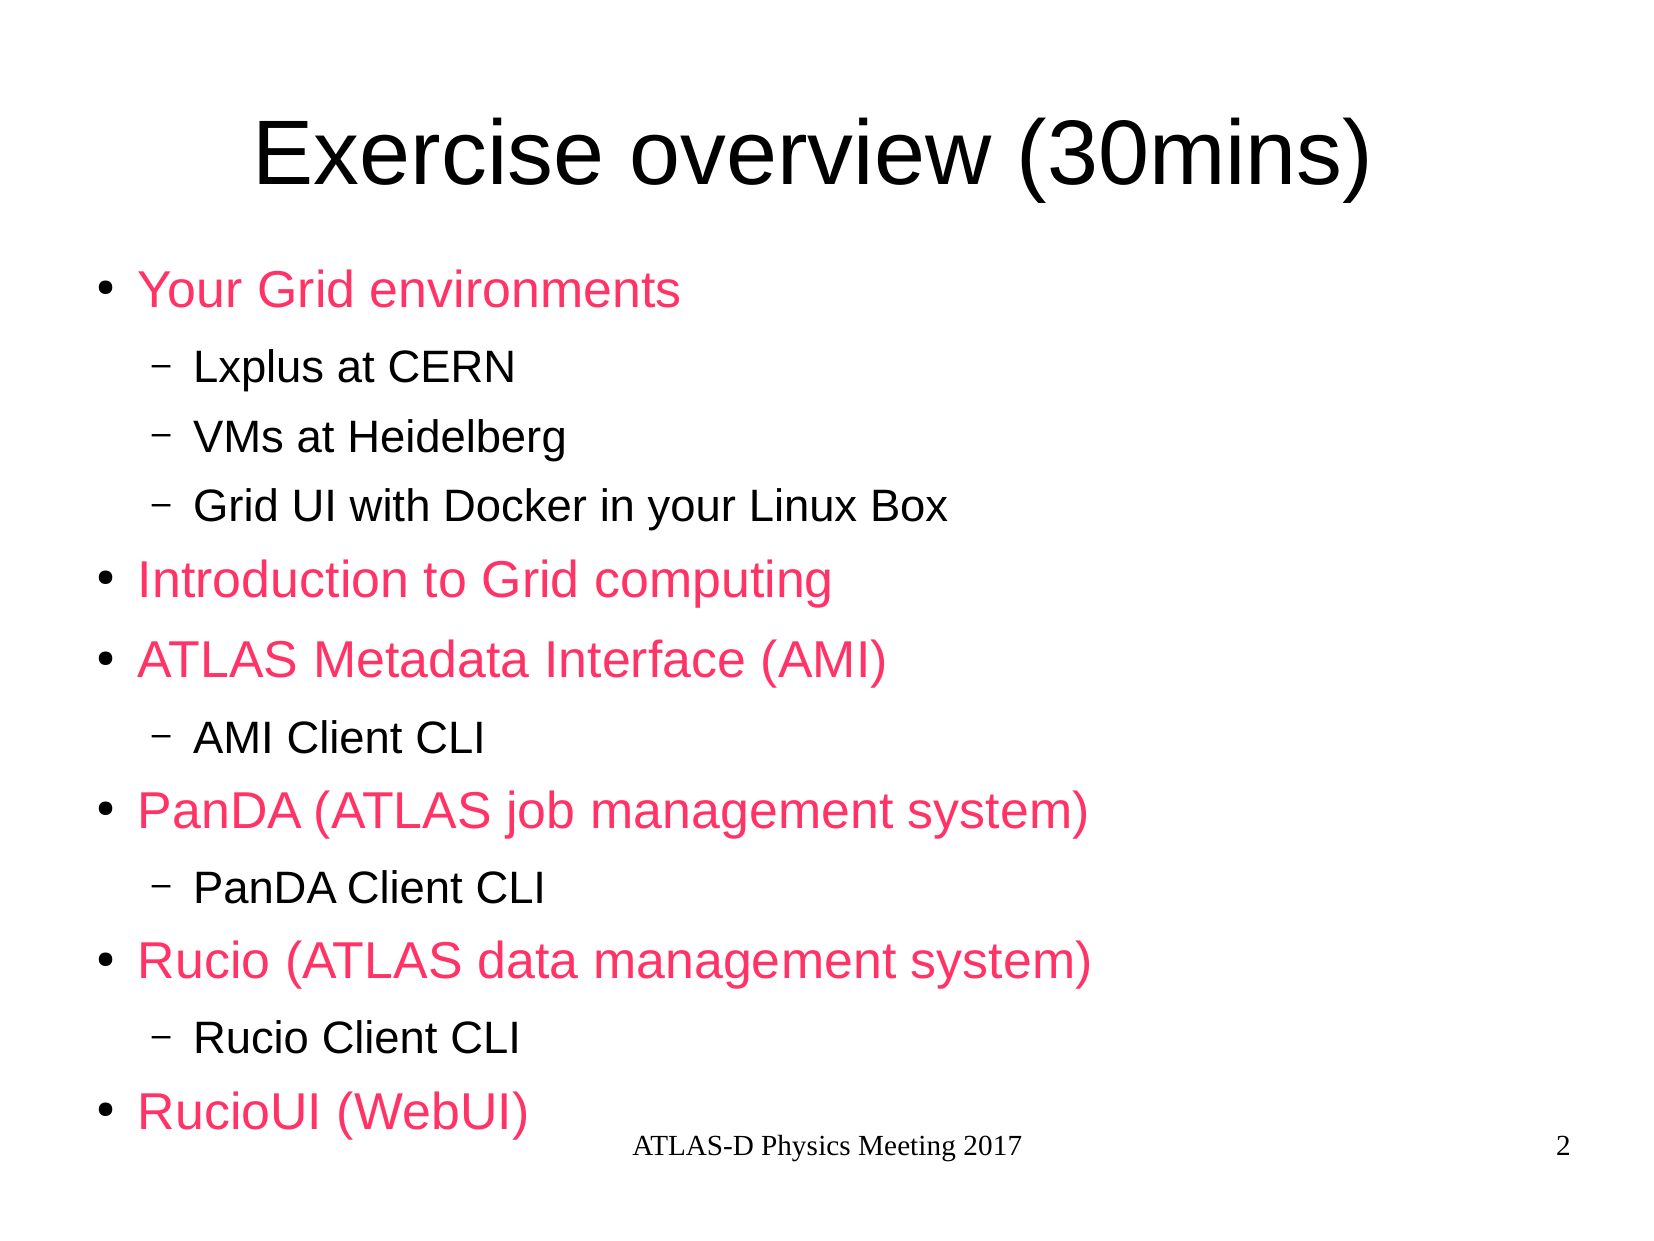

# Exercise overview (30mins)
Your Grid environments
Lxplus at CERN
VMs at Heidelberg
Grid UI with Docker in your Linux Box
Introduction to Grid computing
ATLAS Metadata Interface (AMI)
AMI Client CLI
PanDA (ATLAS job management system)
PanDA Client CLI
Rucio (ATLAS data management system)
Rucio Client CLI
RucioUI (WebUI)
ATLAS-D Physics Meeting 2017
2